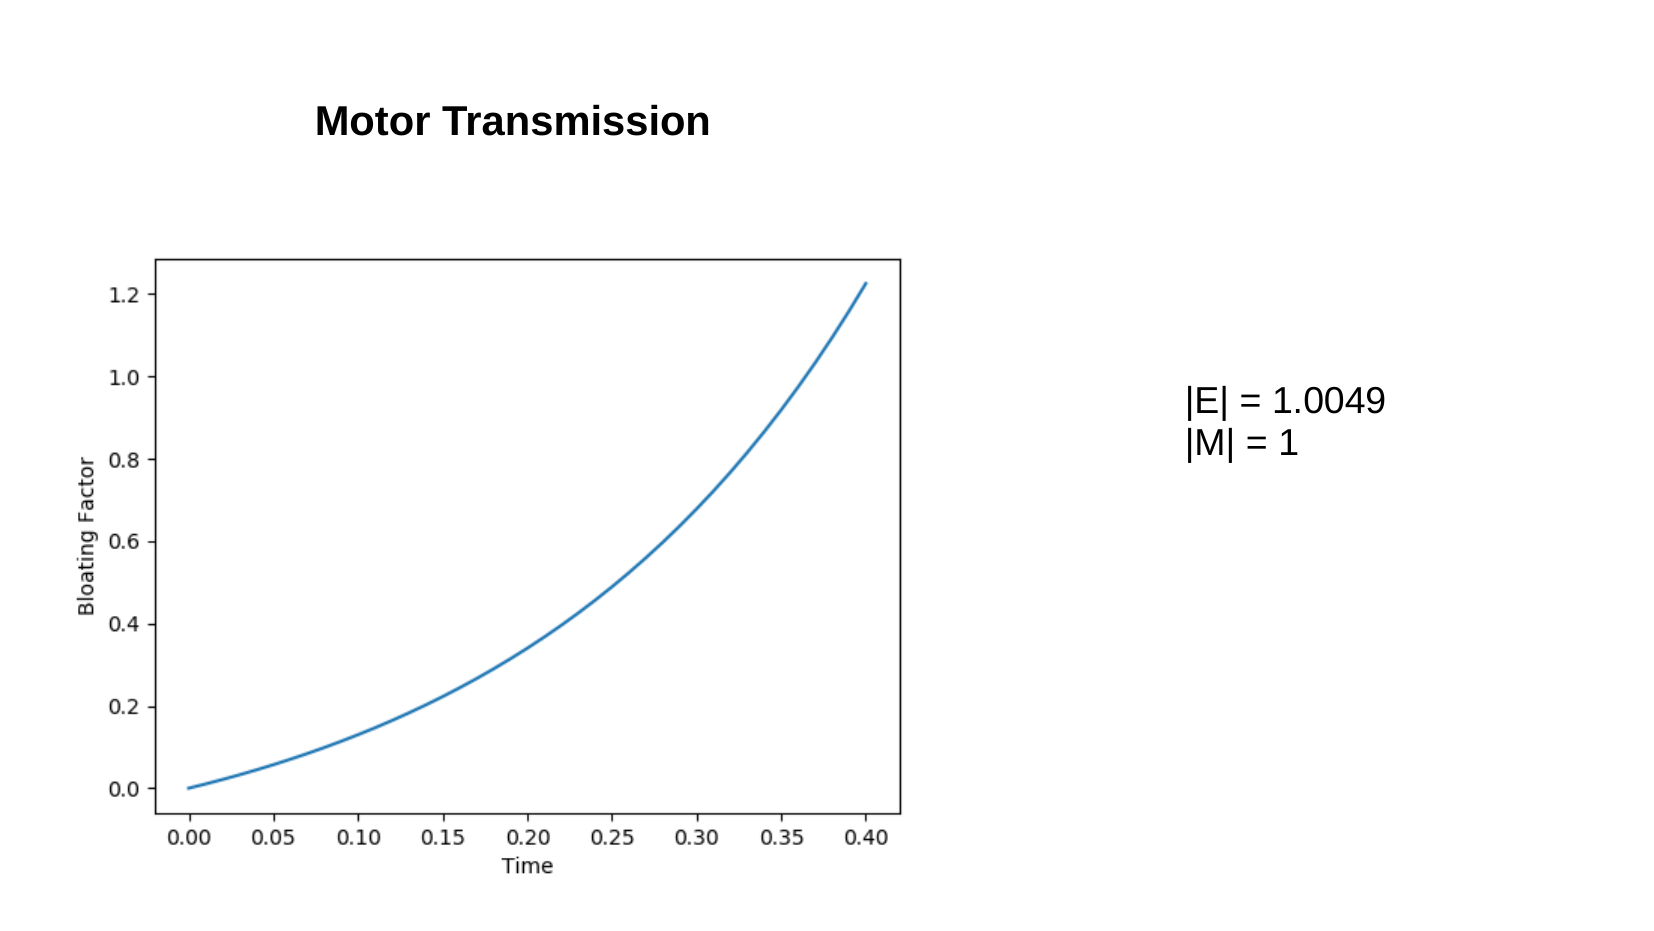

Motor Transmission
|E| = 1.0049
|M| = 1